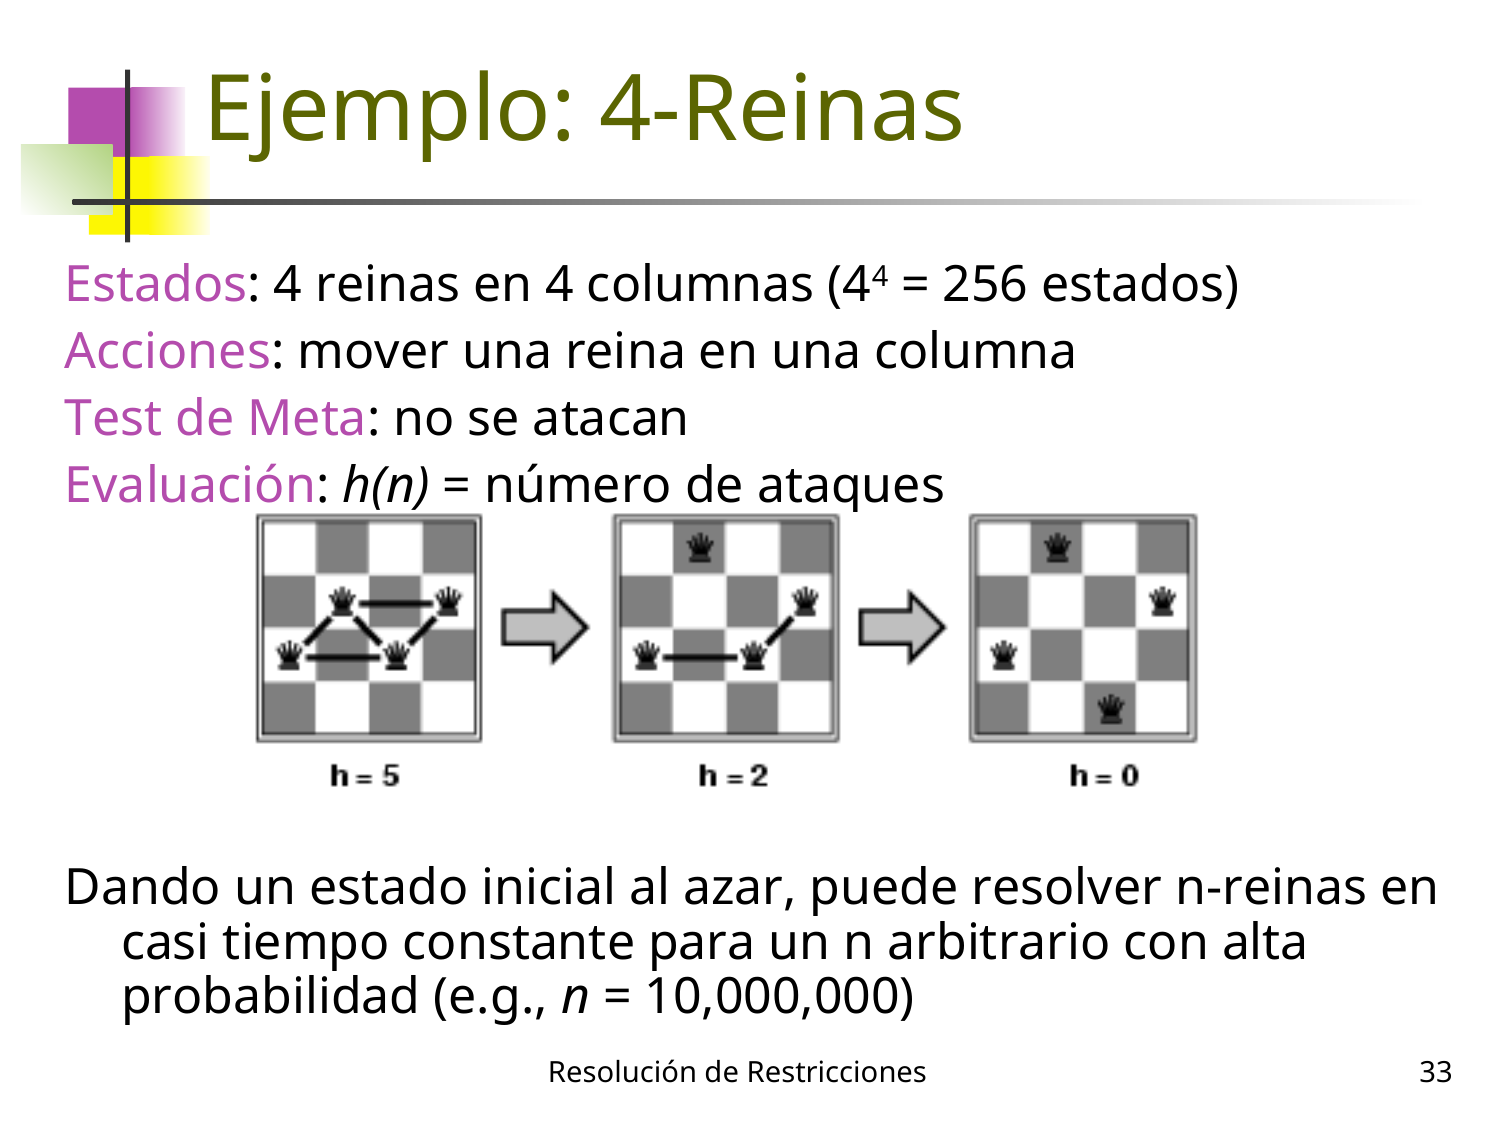

# Ejemplo: 4-Reinas
Estados: 4 reinas en 4 columnas (44 = 256 estados)
Acciones: mover una reina en una columna
Test de Meta: no se atacan
Evaluación: h(n) = número de ataques
Dando un estado inicial al azar, puede resolver n-reinas en casi tiempo constante para un n arbitrario con alta probabilidad (e.g., n = 10,000,000)
Resolución de Restricciones
33